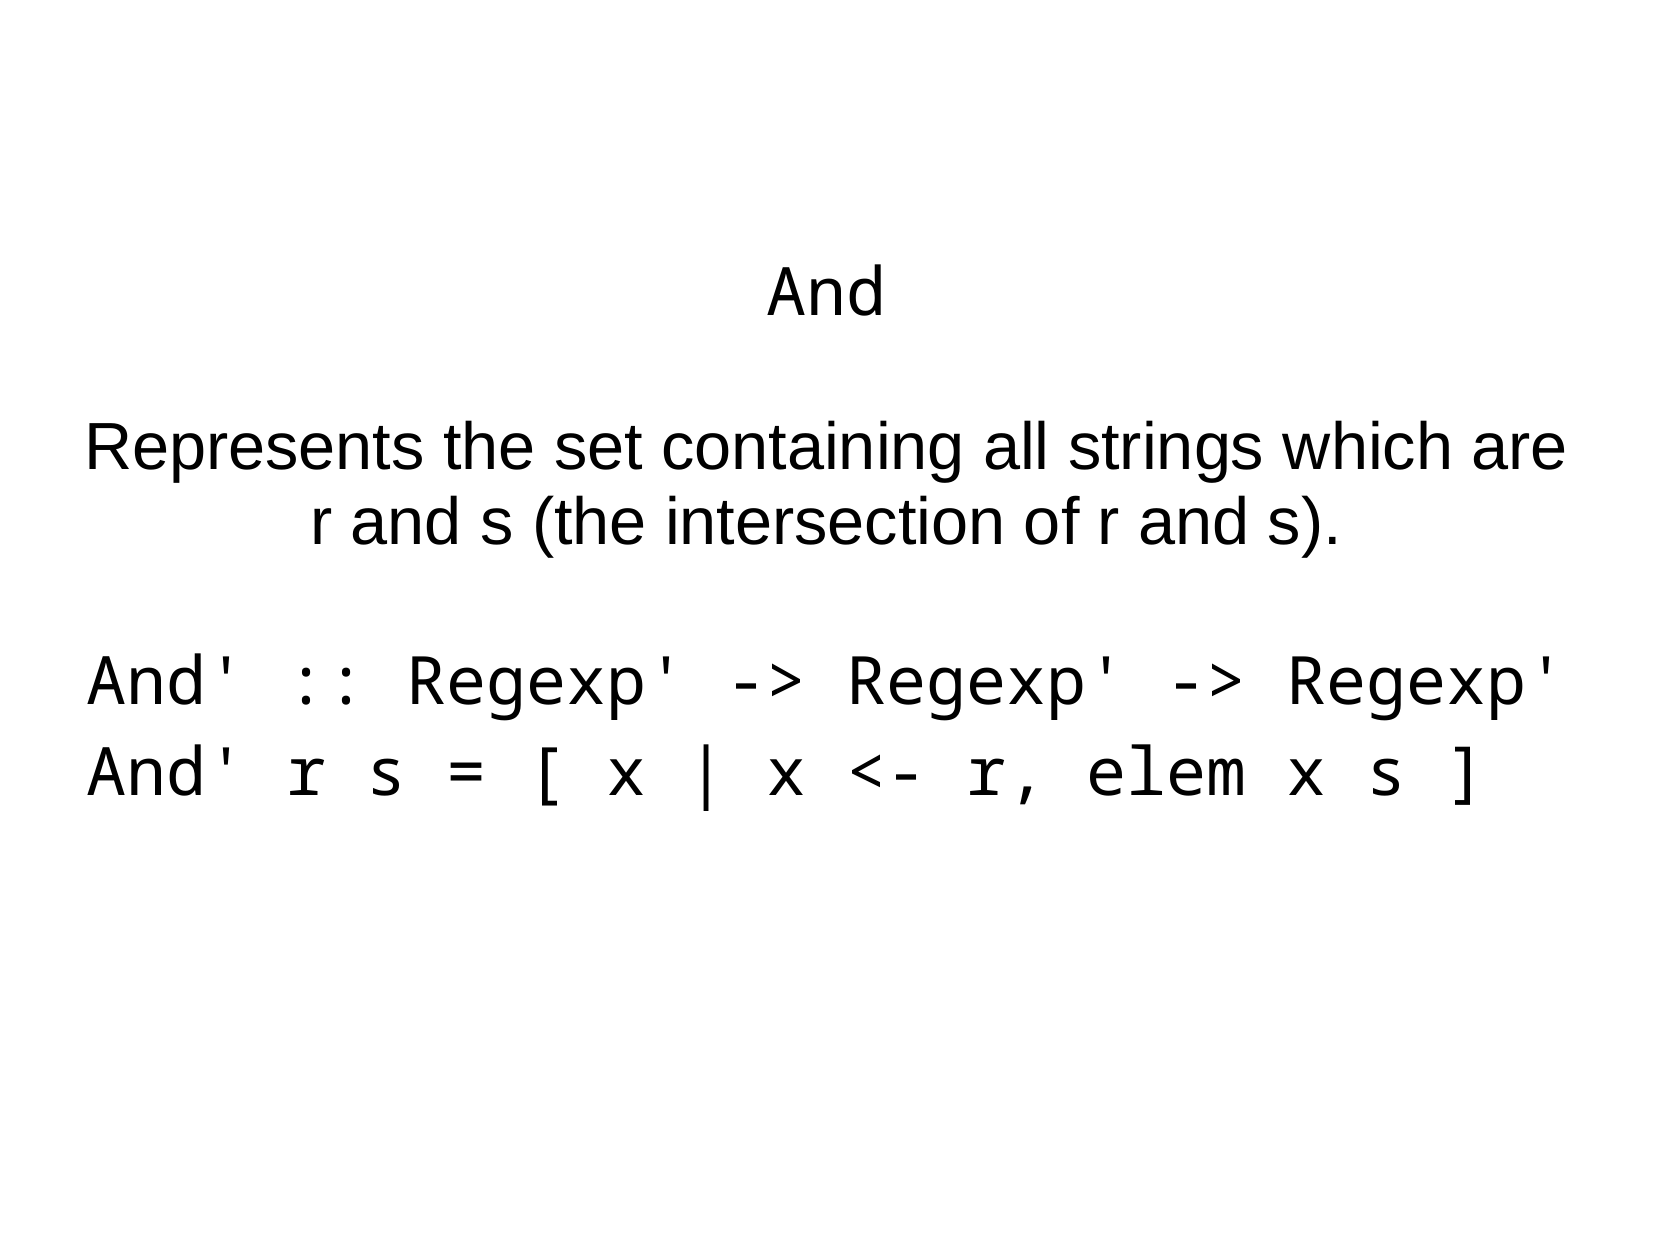

# And
Represents the set containing all strings which are r and s (the intersection of r and s).
And' :: Regexp' -> Regexp' -> Regexp'
And' r s = [ x | x <- r, elem x s ]